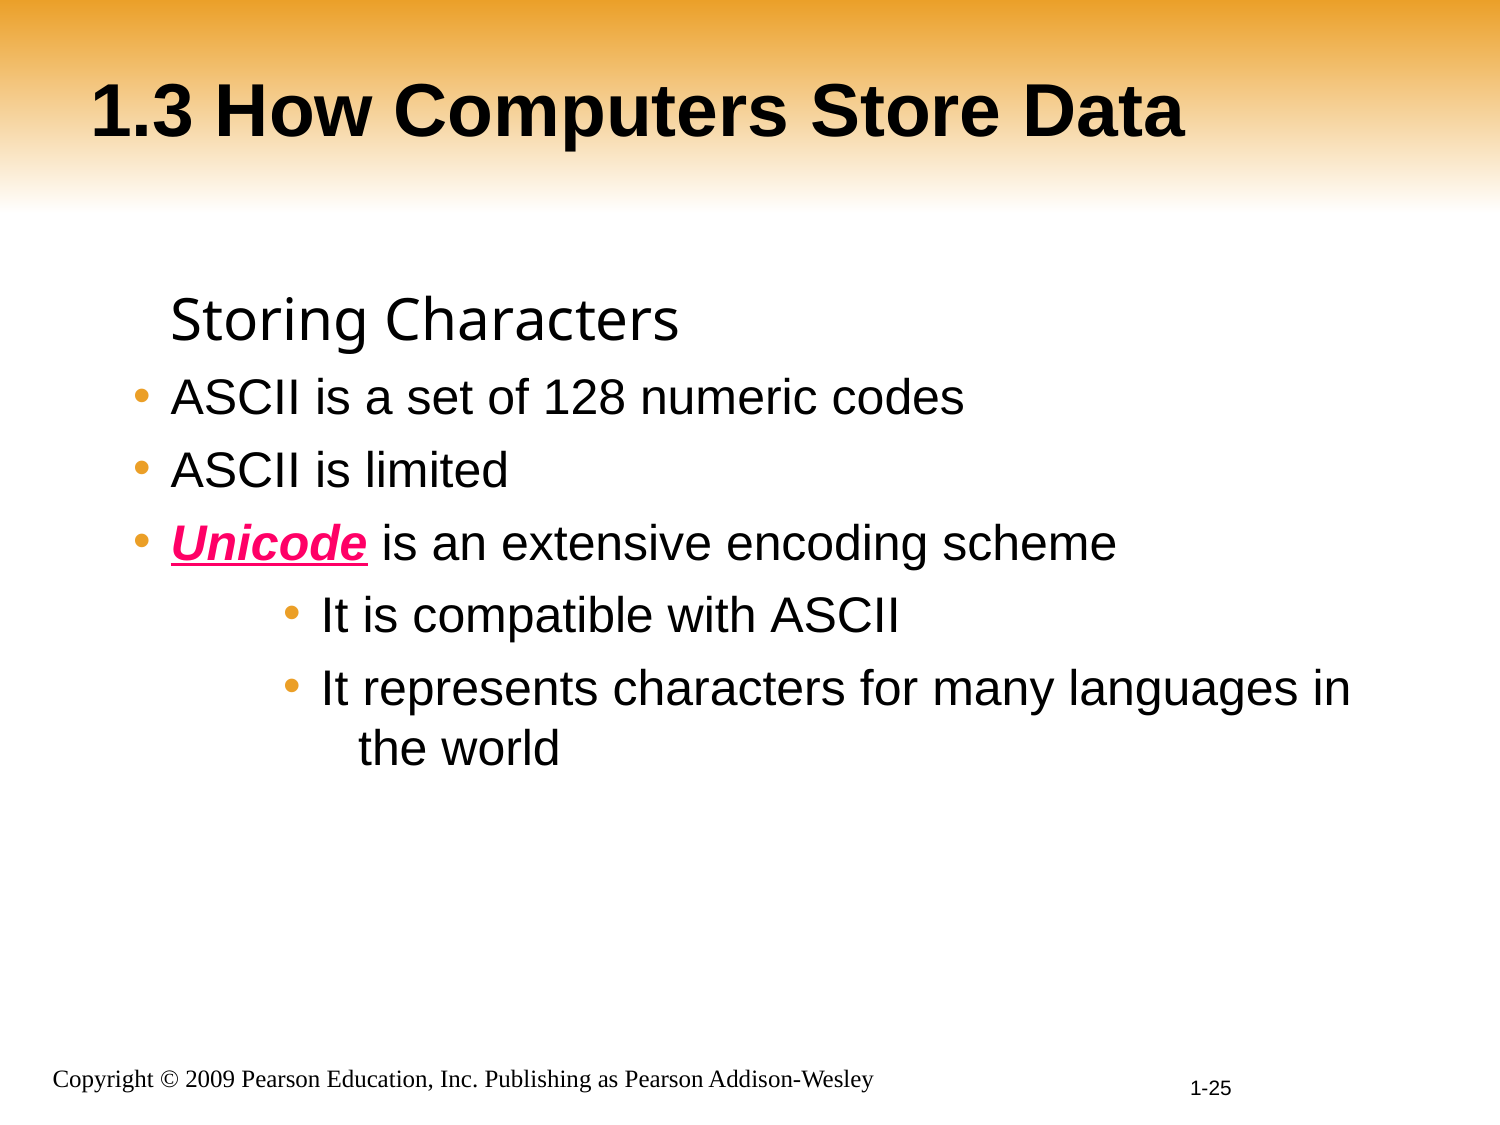

# 1.3 How Computers Store Data
Storing Characters
ASCII is a set of 128 numeric codes
ASCII is limited
Unicode is an extensive encoding scheme
It is compatible with ASCII
It represents characters for many languages in the world